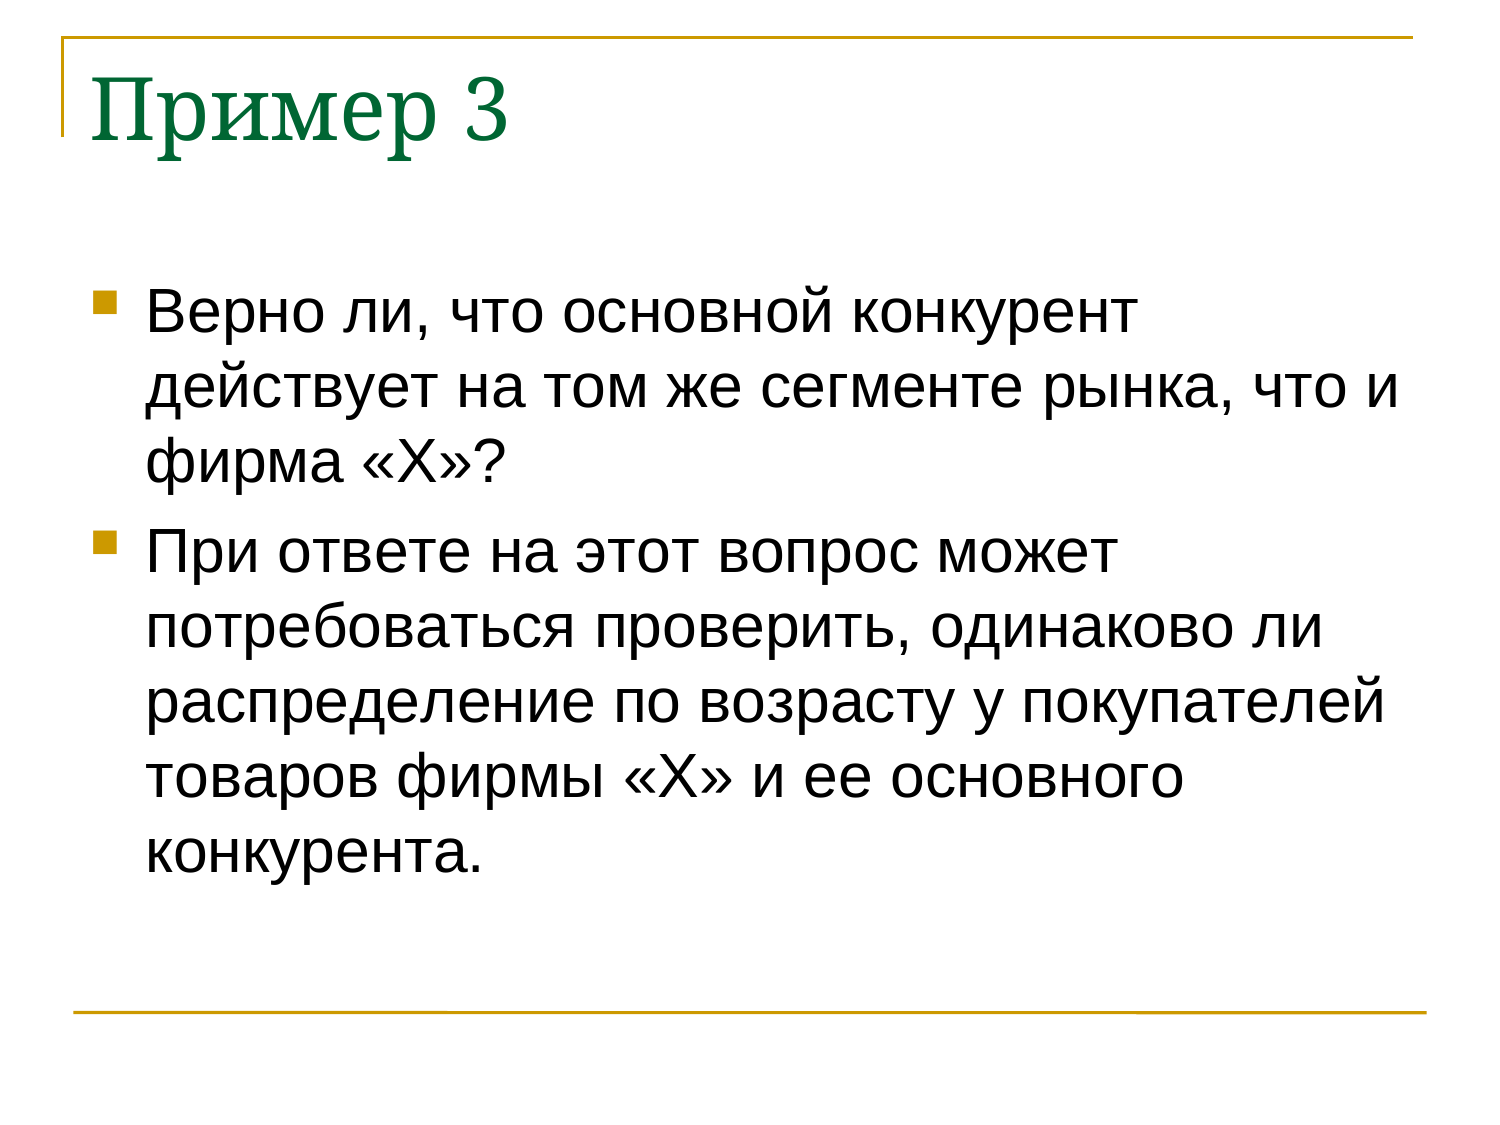

# Пример 3
Верно ли, что основной конкурент действует на том же сегменте рынка, что и фирма «Х»?
При ответе на этот вопрос может потребоваться проверить, одинаково ли распределение по возрасту у покупателей товаров фирмы «Х» и ее основного конкурента.